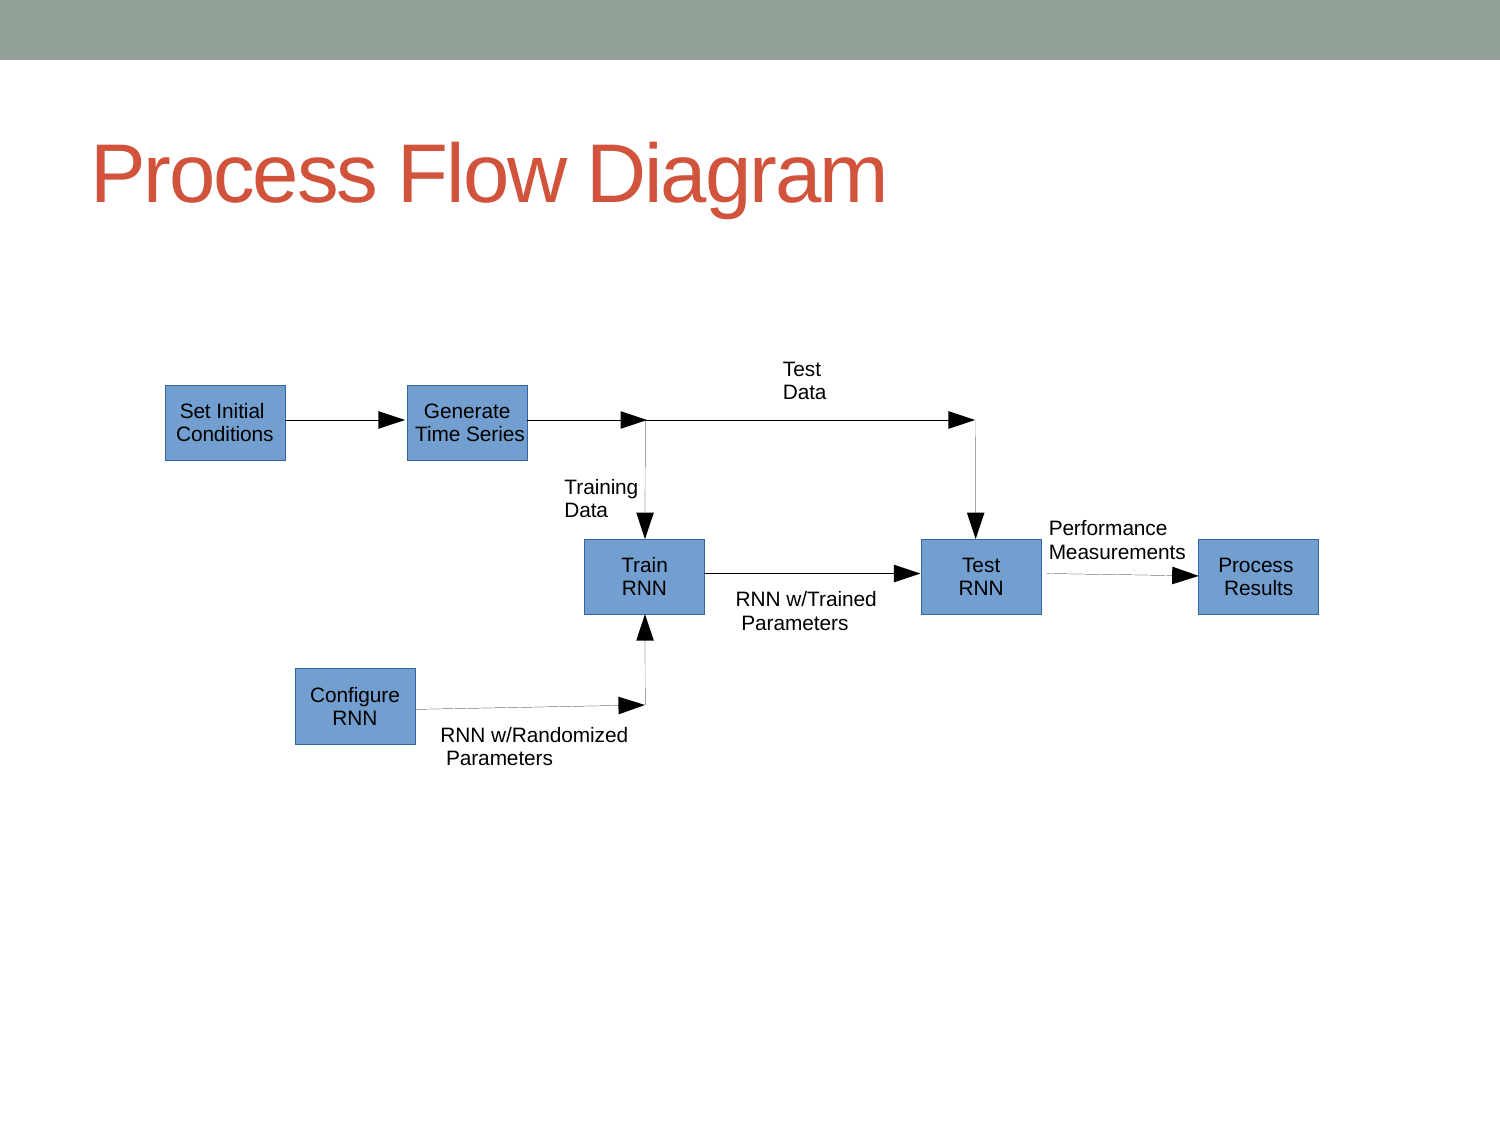

# Process Flow Diagram
Test
Data
Set Initial
Conditions
Generate
 Time Series
Training
Data
Performance
Measurements
Train
RNN
Test
RNN
Process
Results
RNN w/Trained
 Parameters
Configure
RNN
RNN w/Randomized
 Parameters